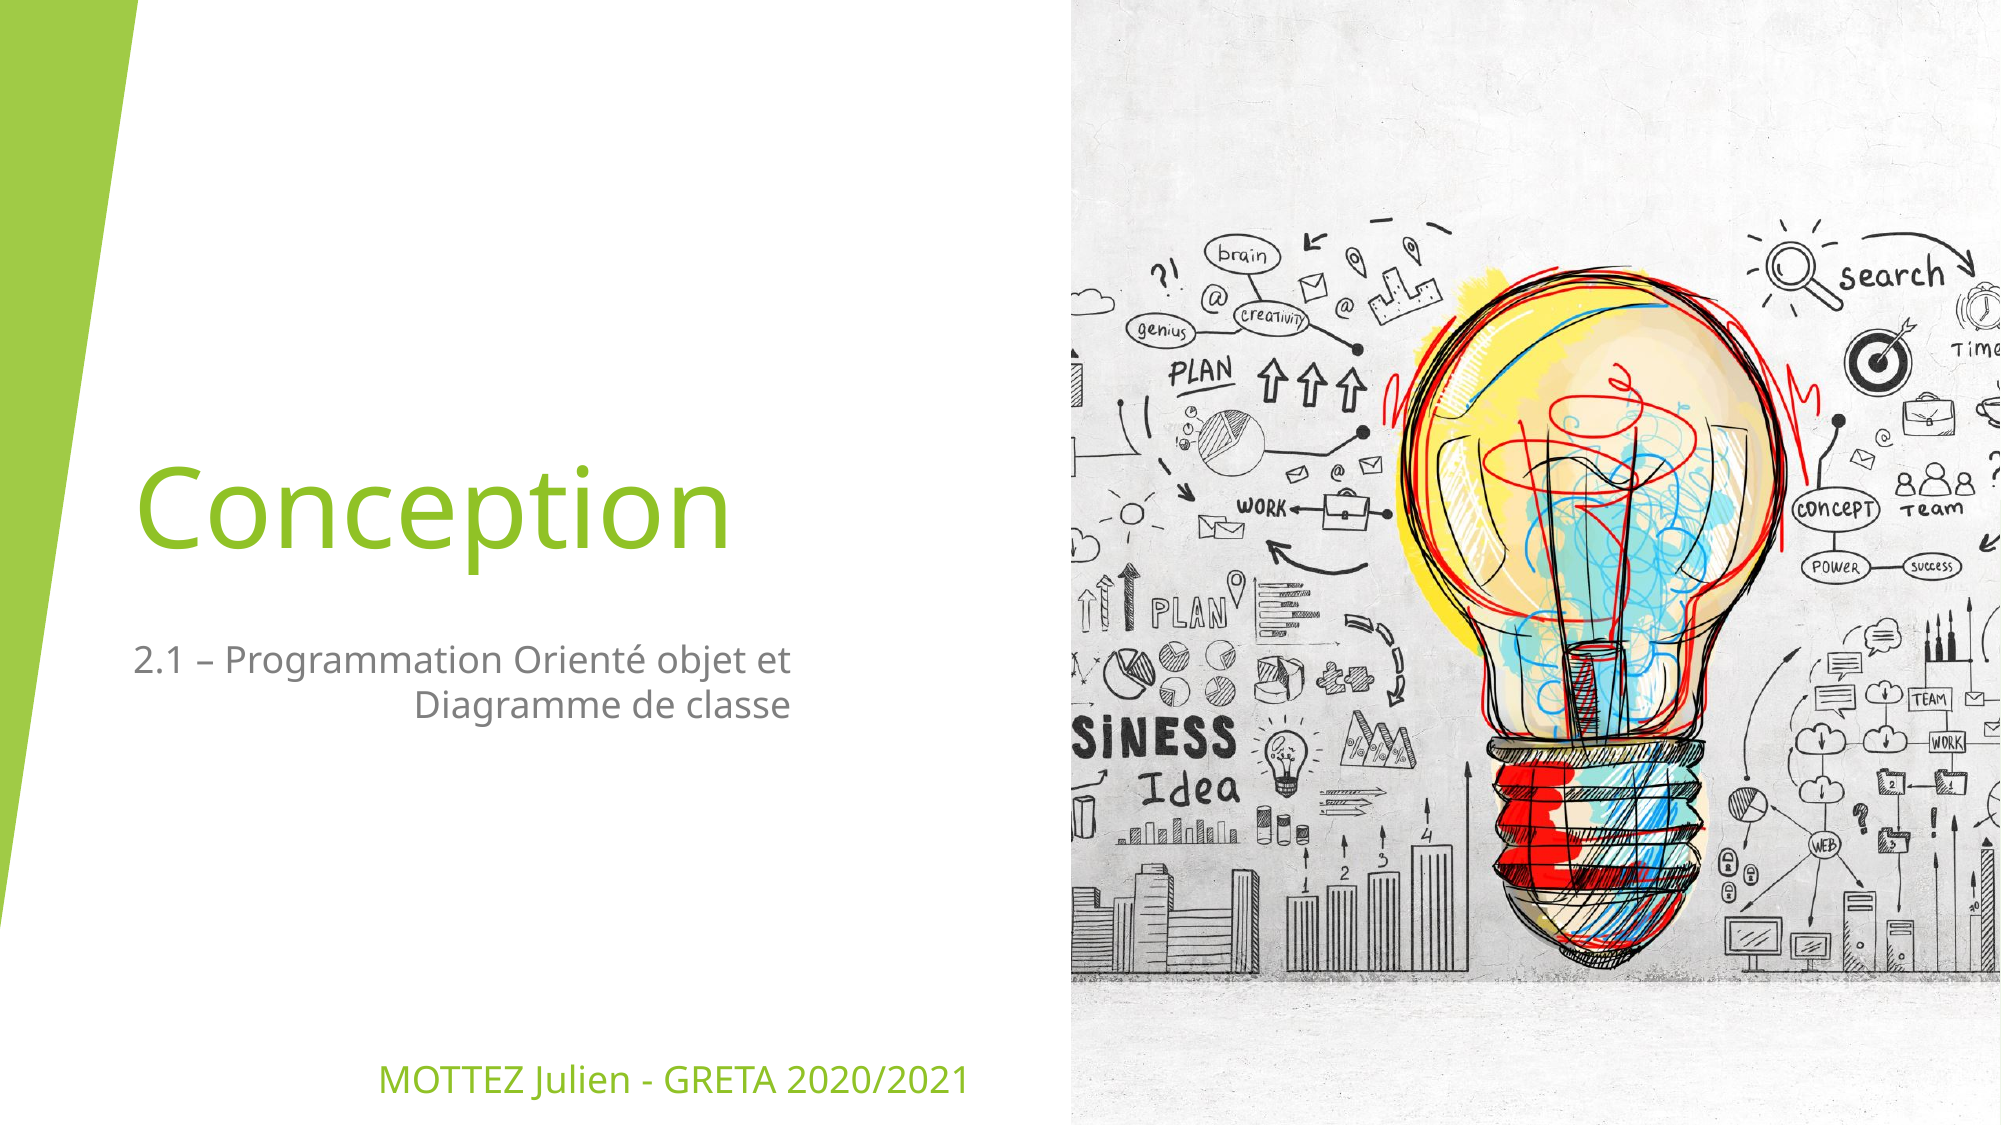

# Conception
2.1 – Programmation Orienté objet et Diagramme de classe
MOTTEZ Julien - GRETA 2020/2021